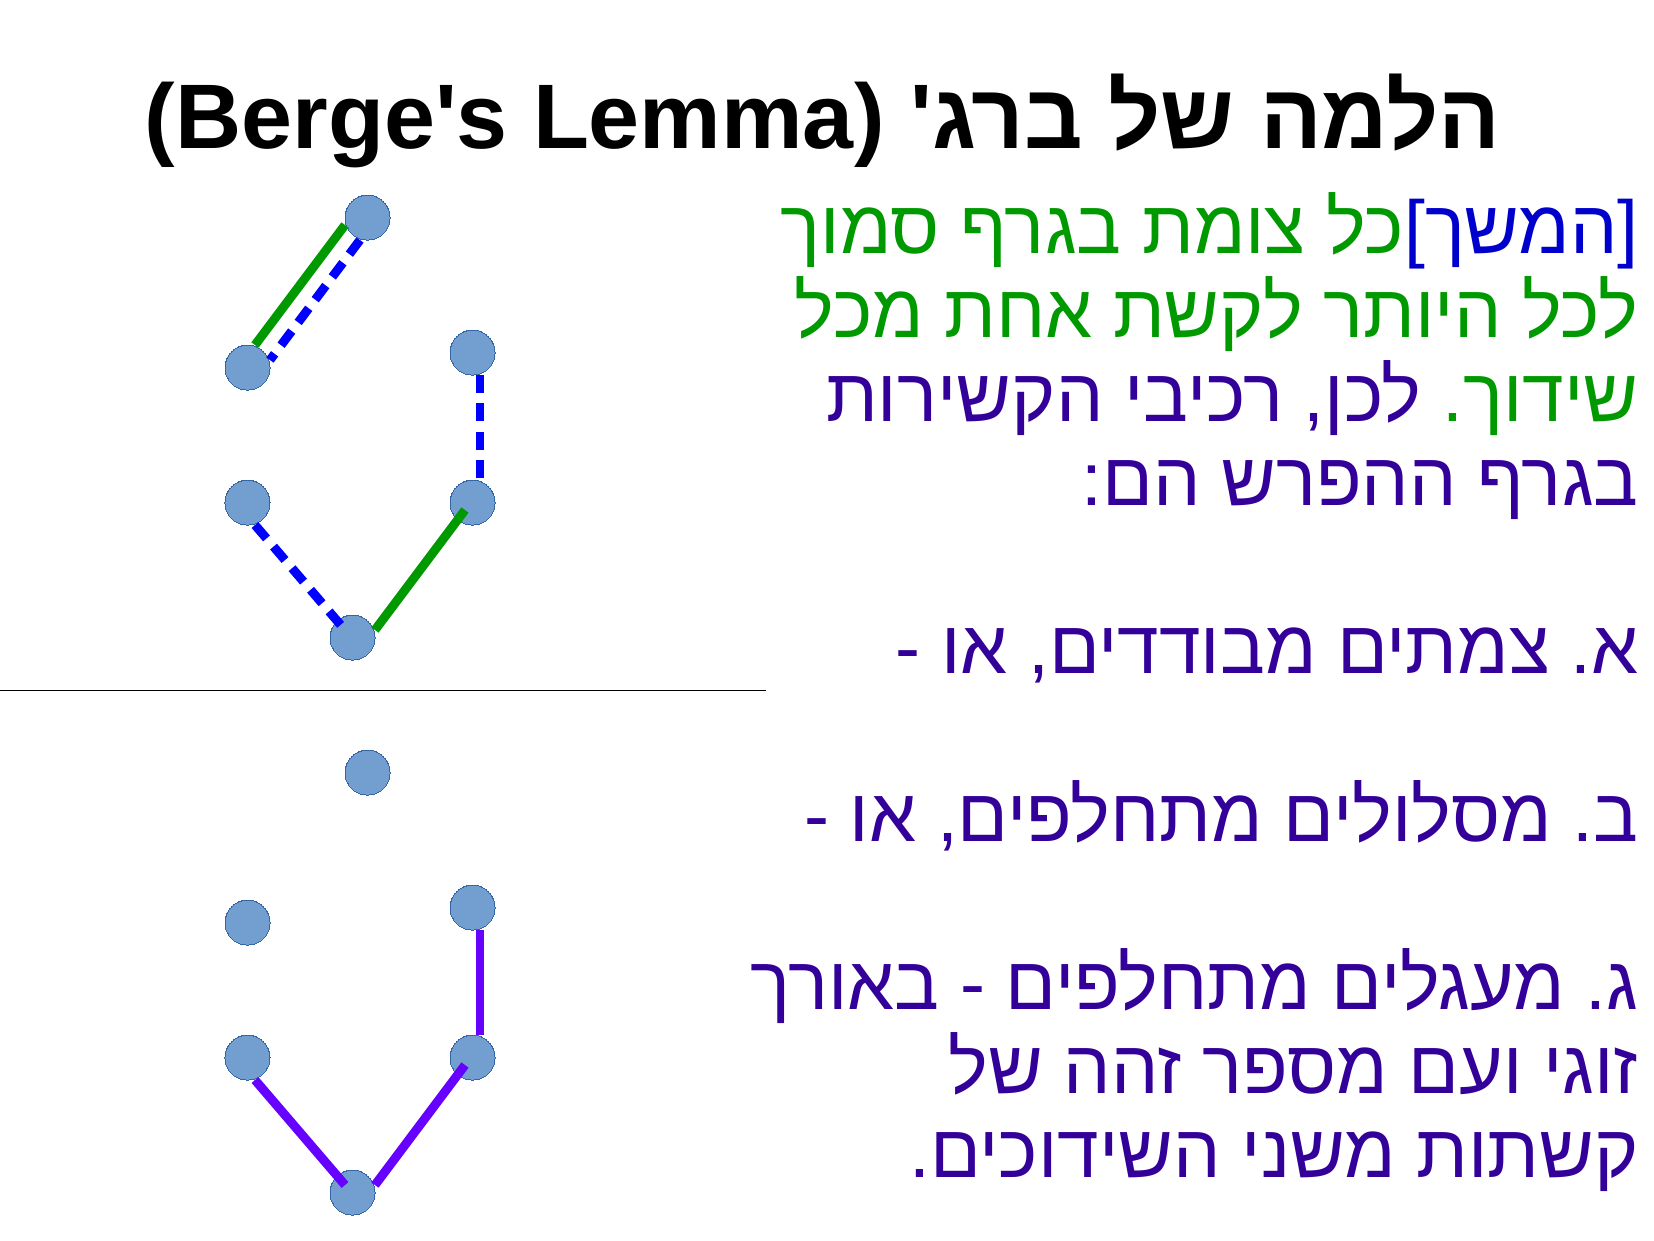

# הלמה של ברג' (Berge's Lemma)
[המשך]כל צומת בגרף סמוך לכל היותר לקשת אחת מכל שידוך. לכן, רכיבי הקשירות בגרף ההפרש הם:
א. צמתים מבודדים, או -
ב. מסלולים מתחלפים, או -
ג. מעגלים מתחלפים - באורך זוגי ועם מספר זהה של קשתות משני השידוכים.